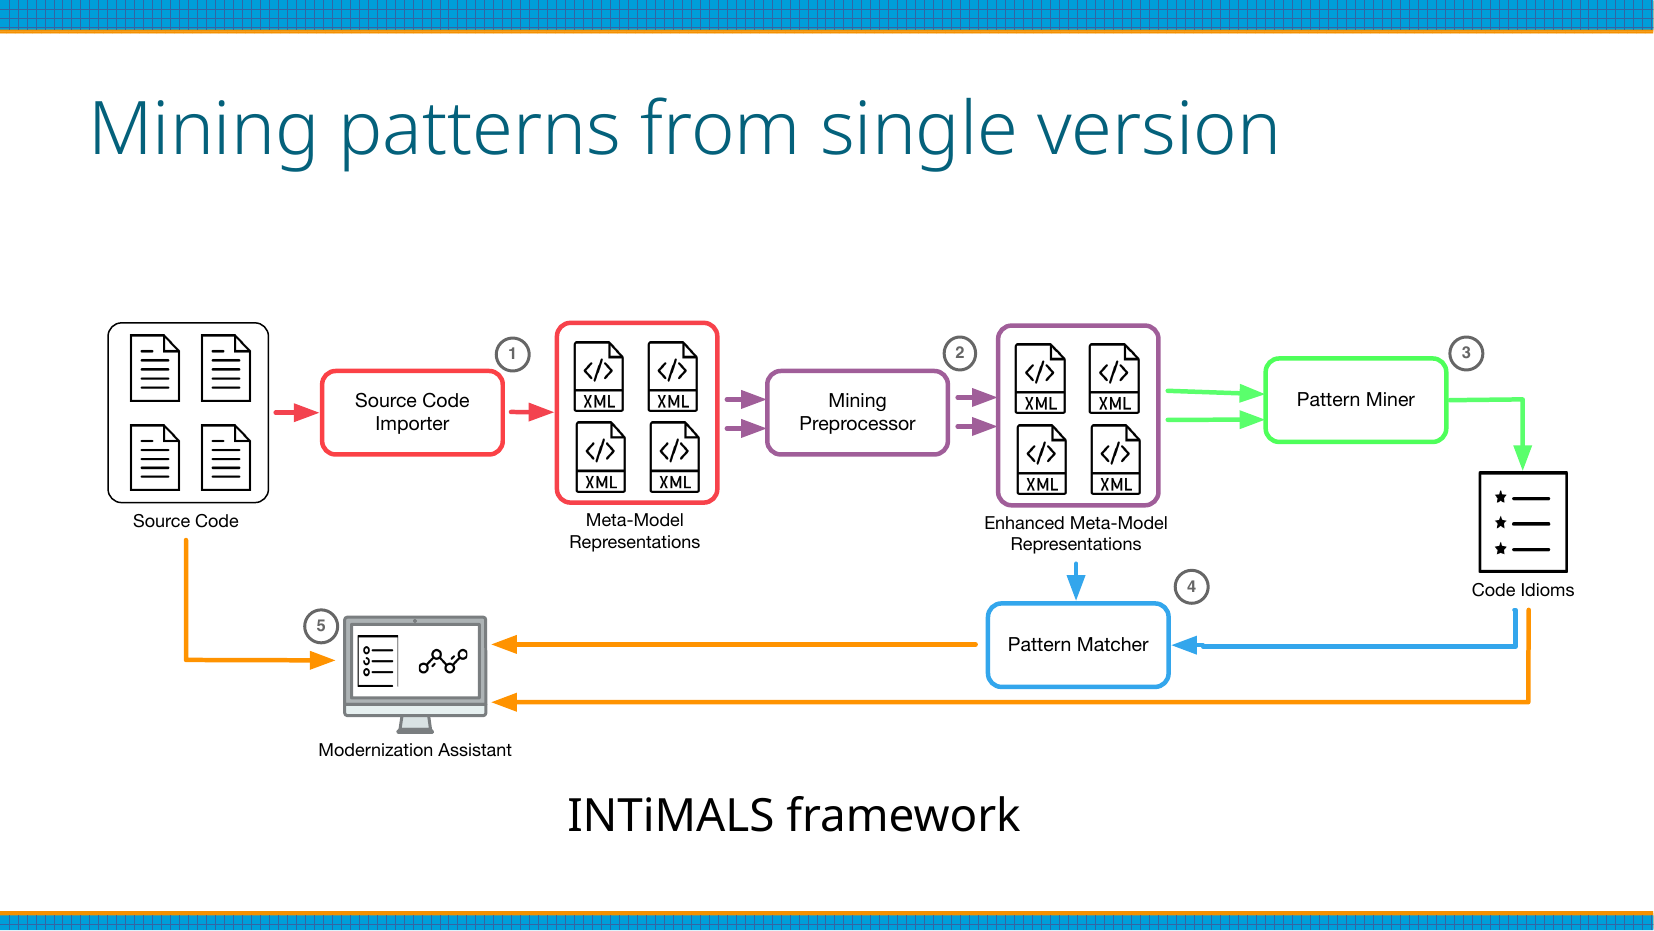

# Mining patterns from single version
INTiMALS framework